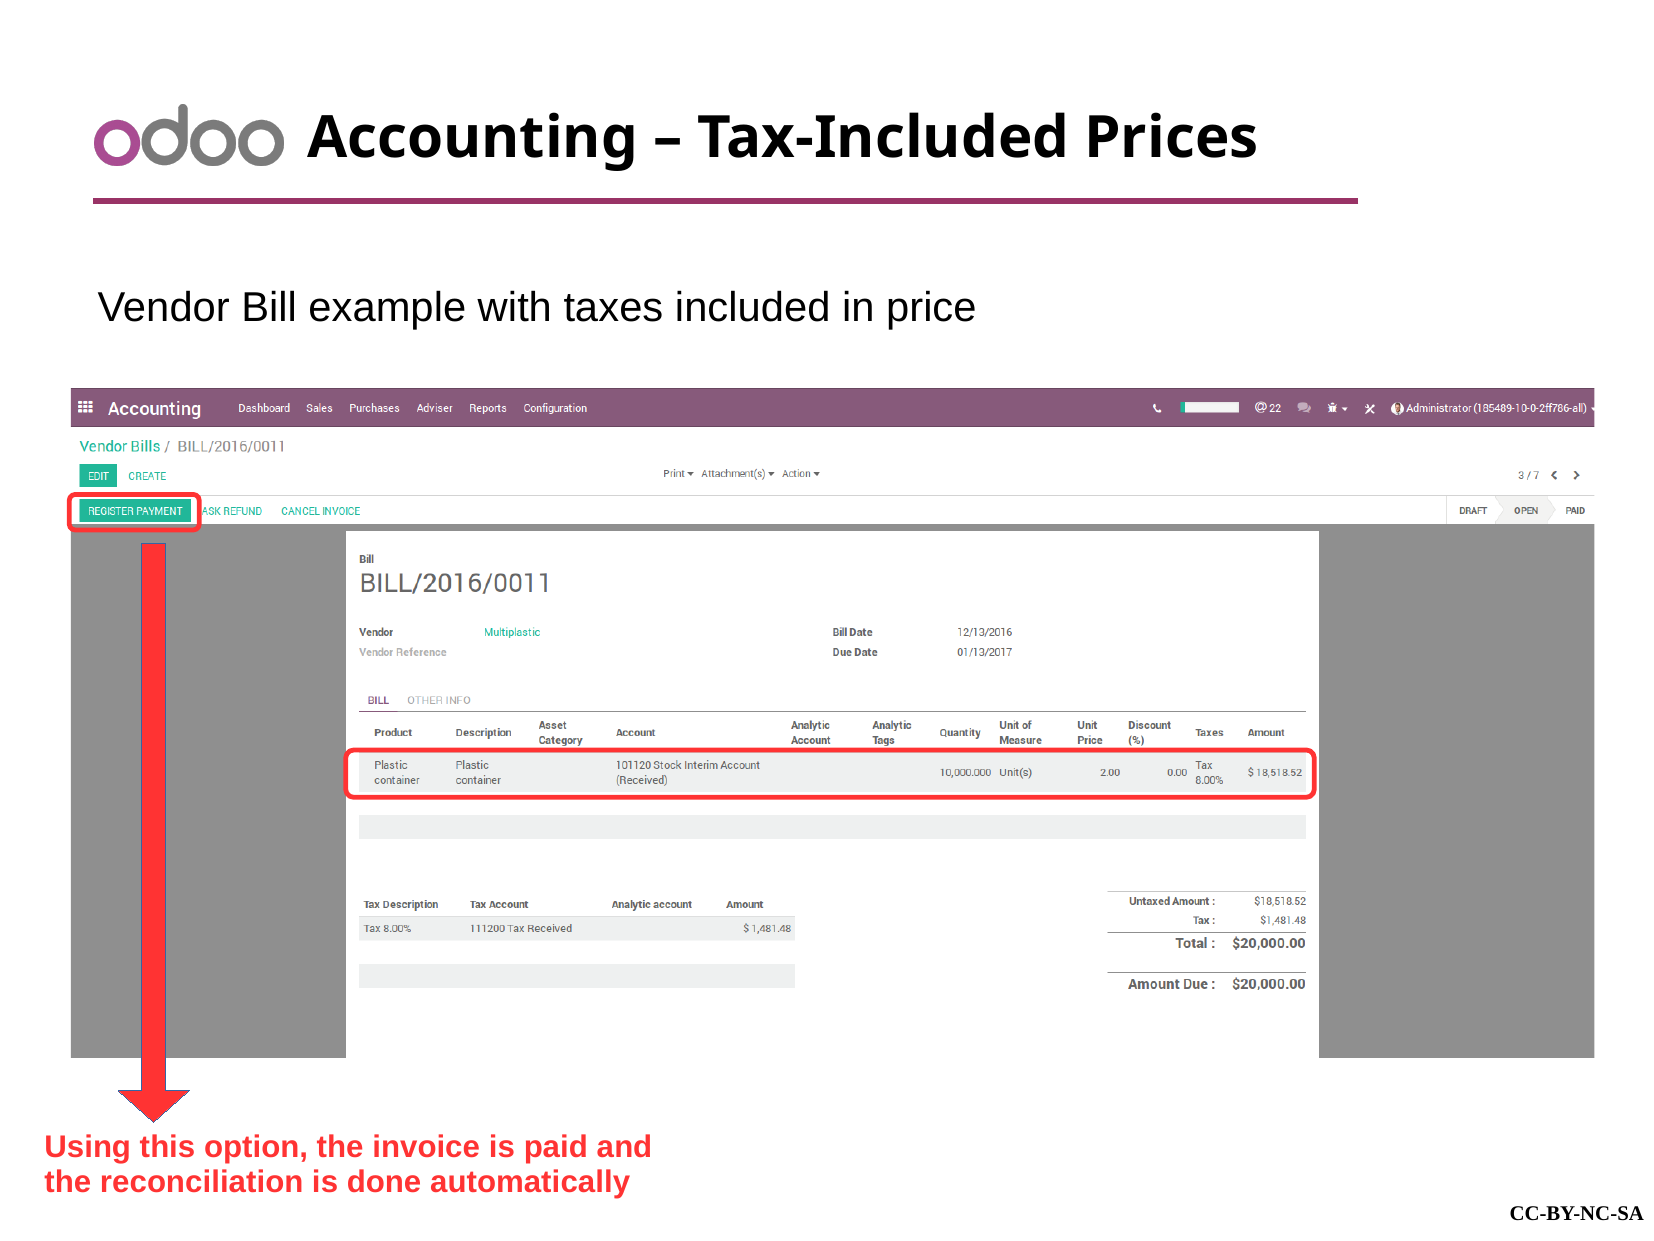

# Accounting – Tax-Included Prices
Vendor Bill example with taxes included in price
Using this option, the invoice is paid and the reconciliation is done automatically